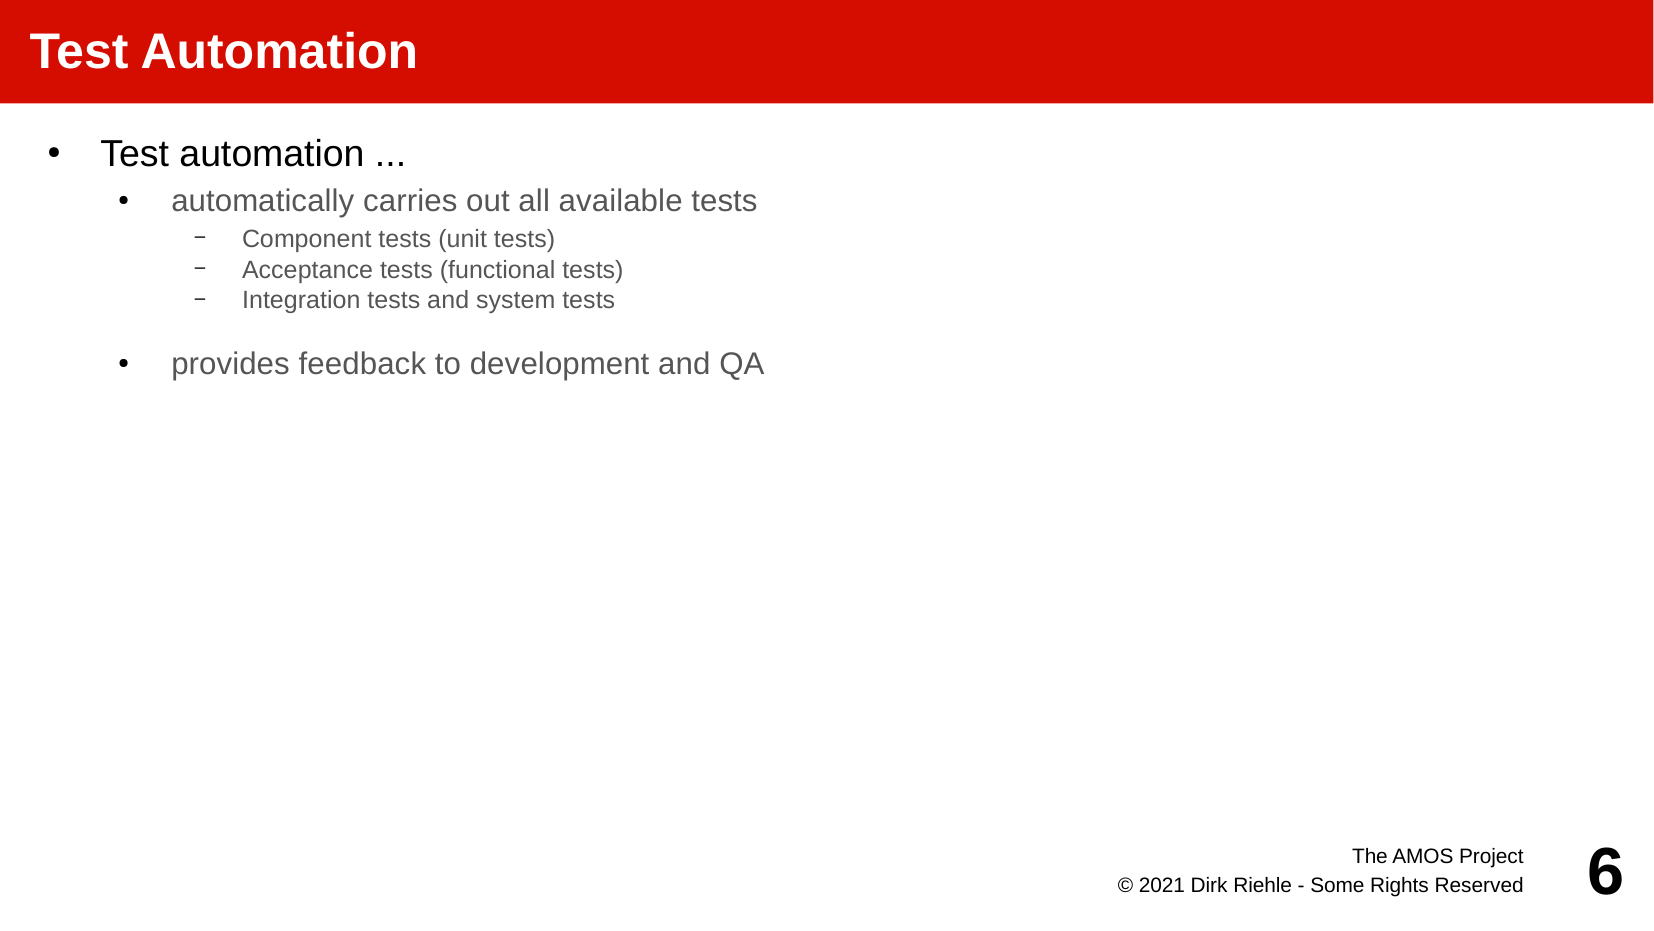

# Test Automation
Test automation ...
automatically carries out all available tests
Component tests (unit tests)
Acceptance tests (functional tests)
Integration tests and system tests
provides feedback to development and QA
The AMOS Project
6
© 2021 Dirk Riehle - Some Rights Reserved